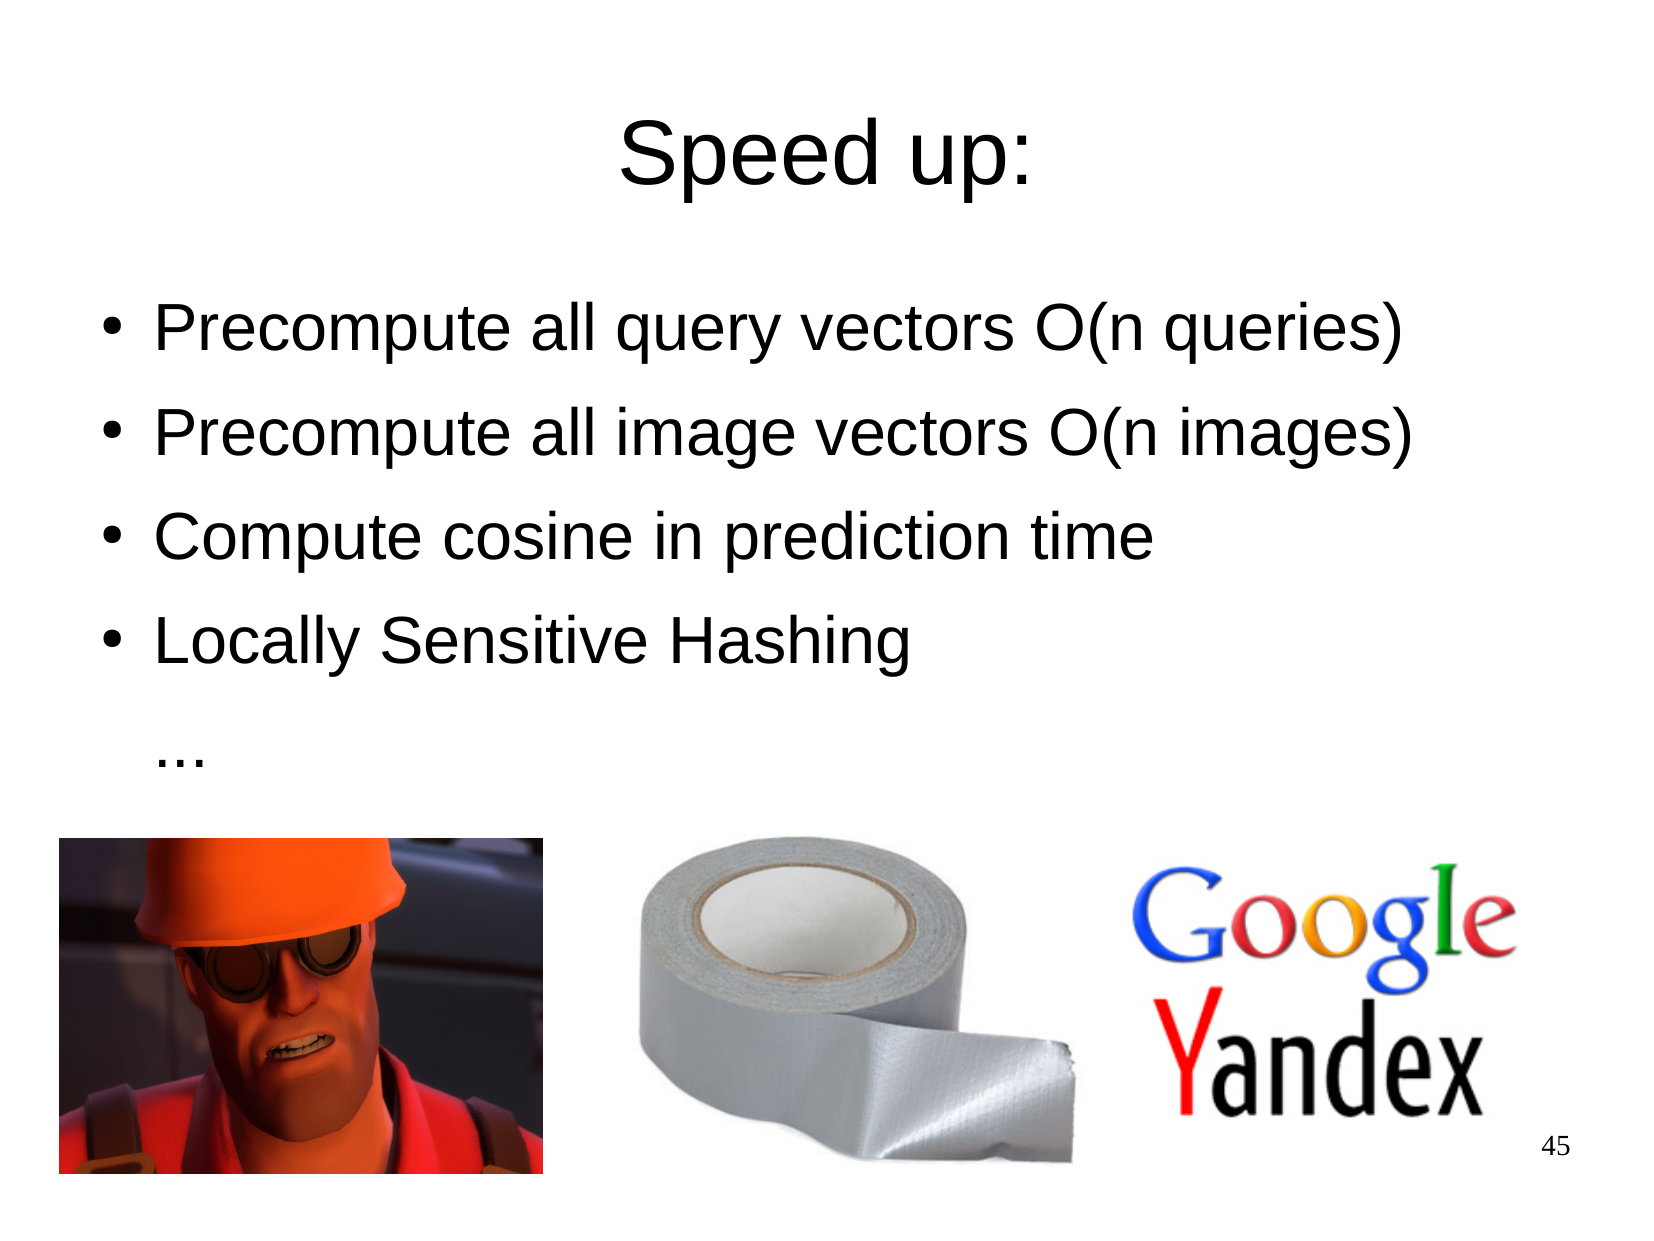

# Speed up:
Precompute all query vectors O(n queries)
Precompute all image vectors O(n images)
Compute cosine in prediction time
Locally Sensitive Hashing
...
45